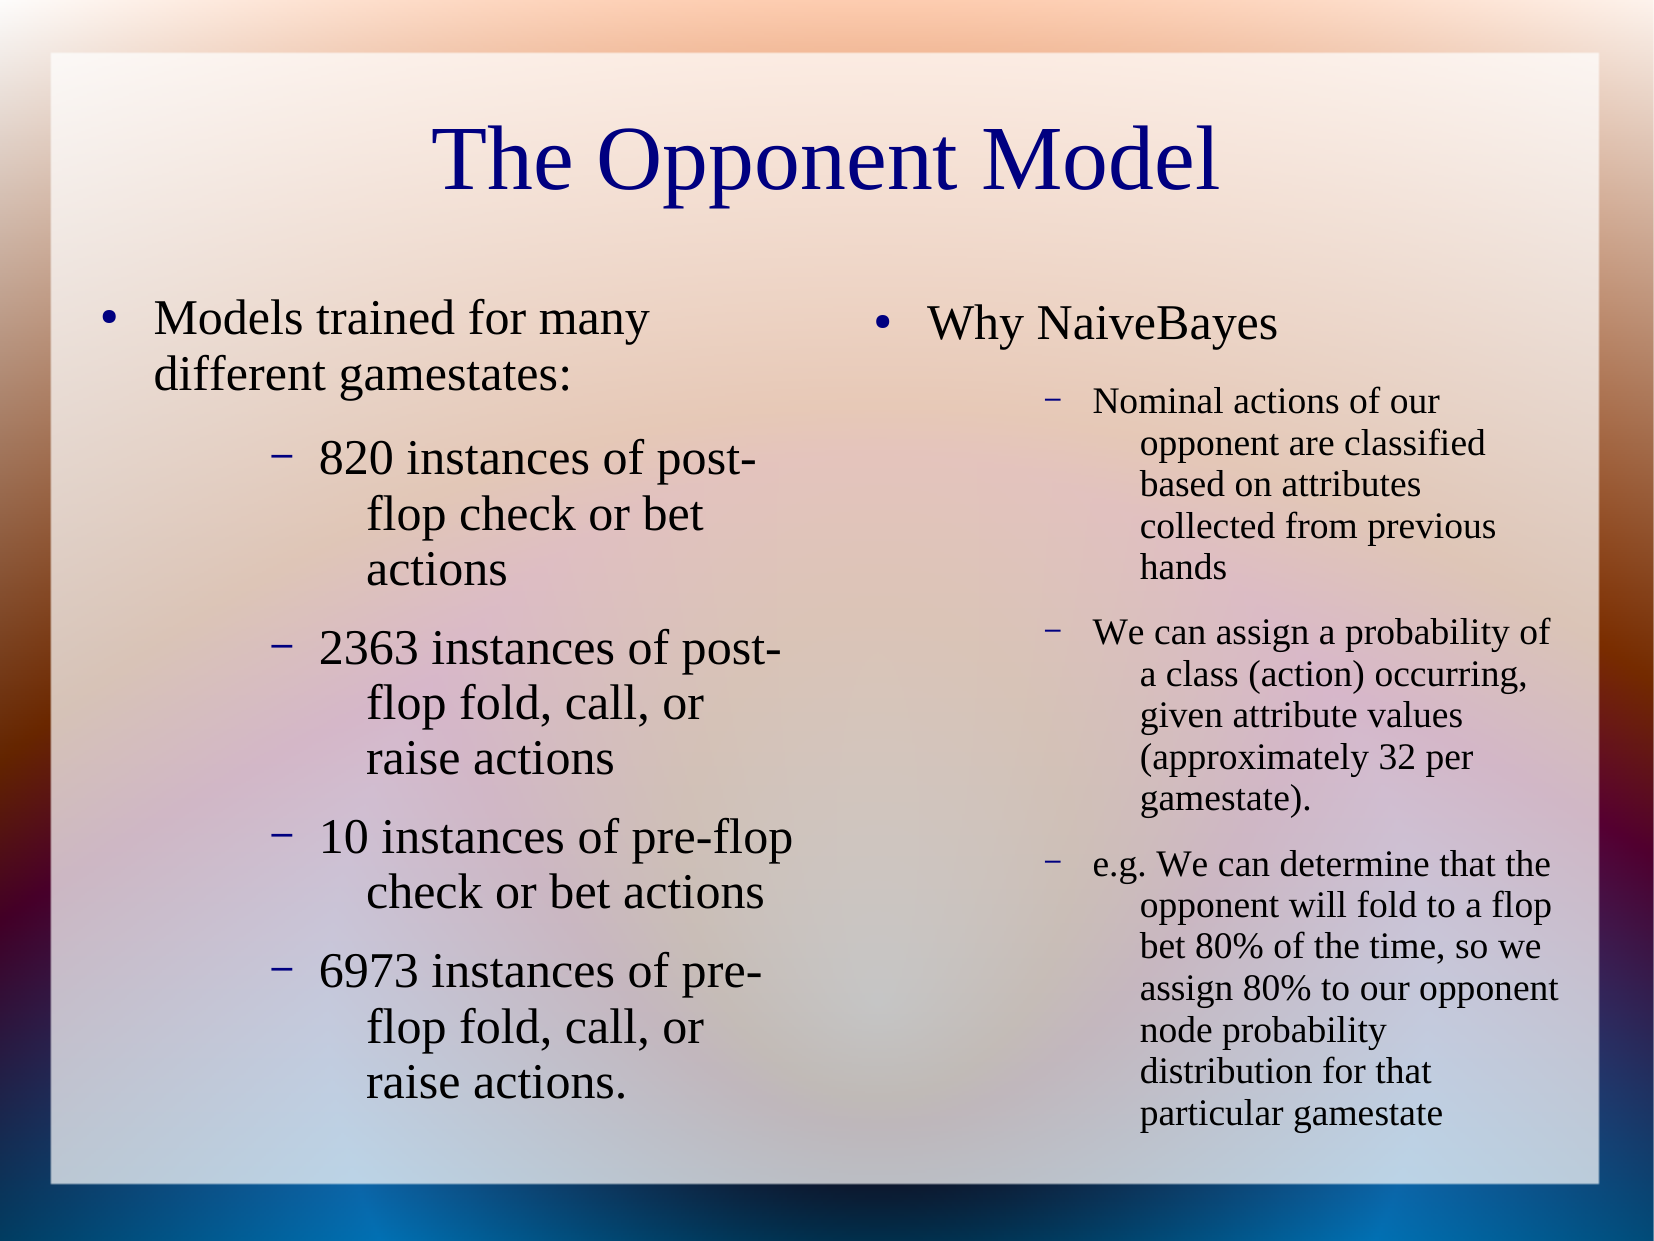

# The Opponent Model
Models trained for many different gamestates:
820 instances of post-flop check or bet actions
2363 instances of post-flop fold, call, or raise actions
10 instances of pre-flop check or bet actions
6973 instances of pre-flop fold, call, or raise actions.
Why NaiveBayes
Nominal actions of our opponent are classified based on attributes collected from previous hands
We can assign a probability of a class (action) occurring, given attribute values (approximately 32 per gamestate).
e.g. We can determine that the opponent will fold to a flop bet 80% of the time, so we assign 80% to our opponent node probability distribution for that particular gamestate